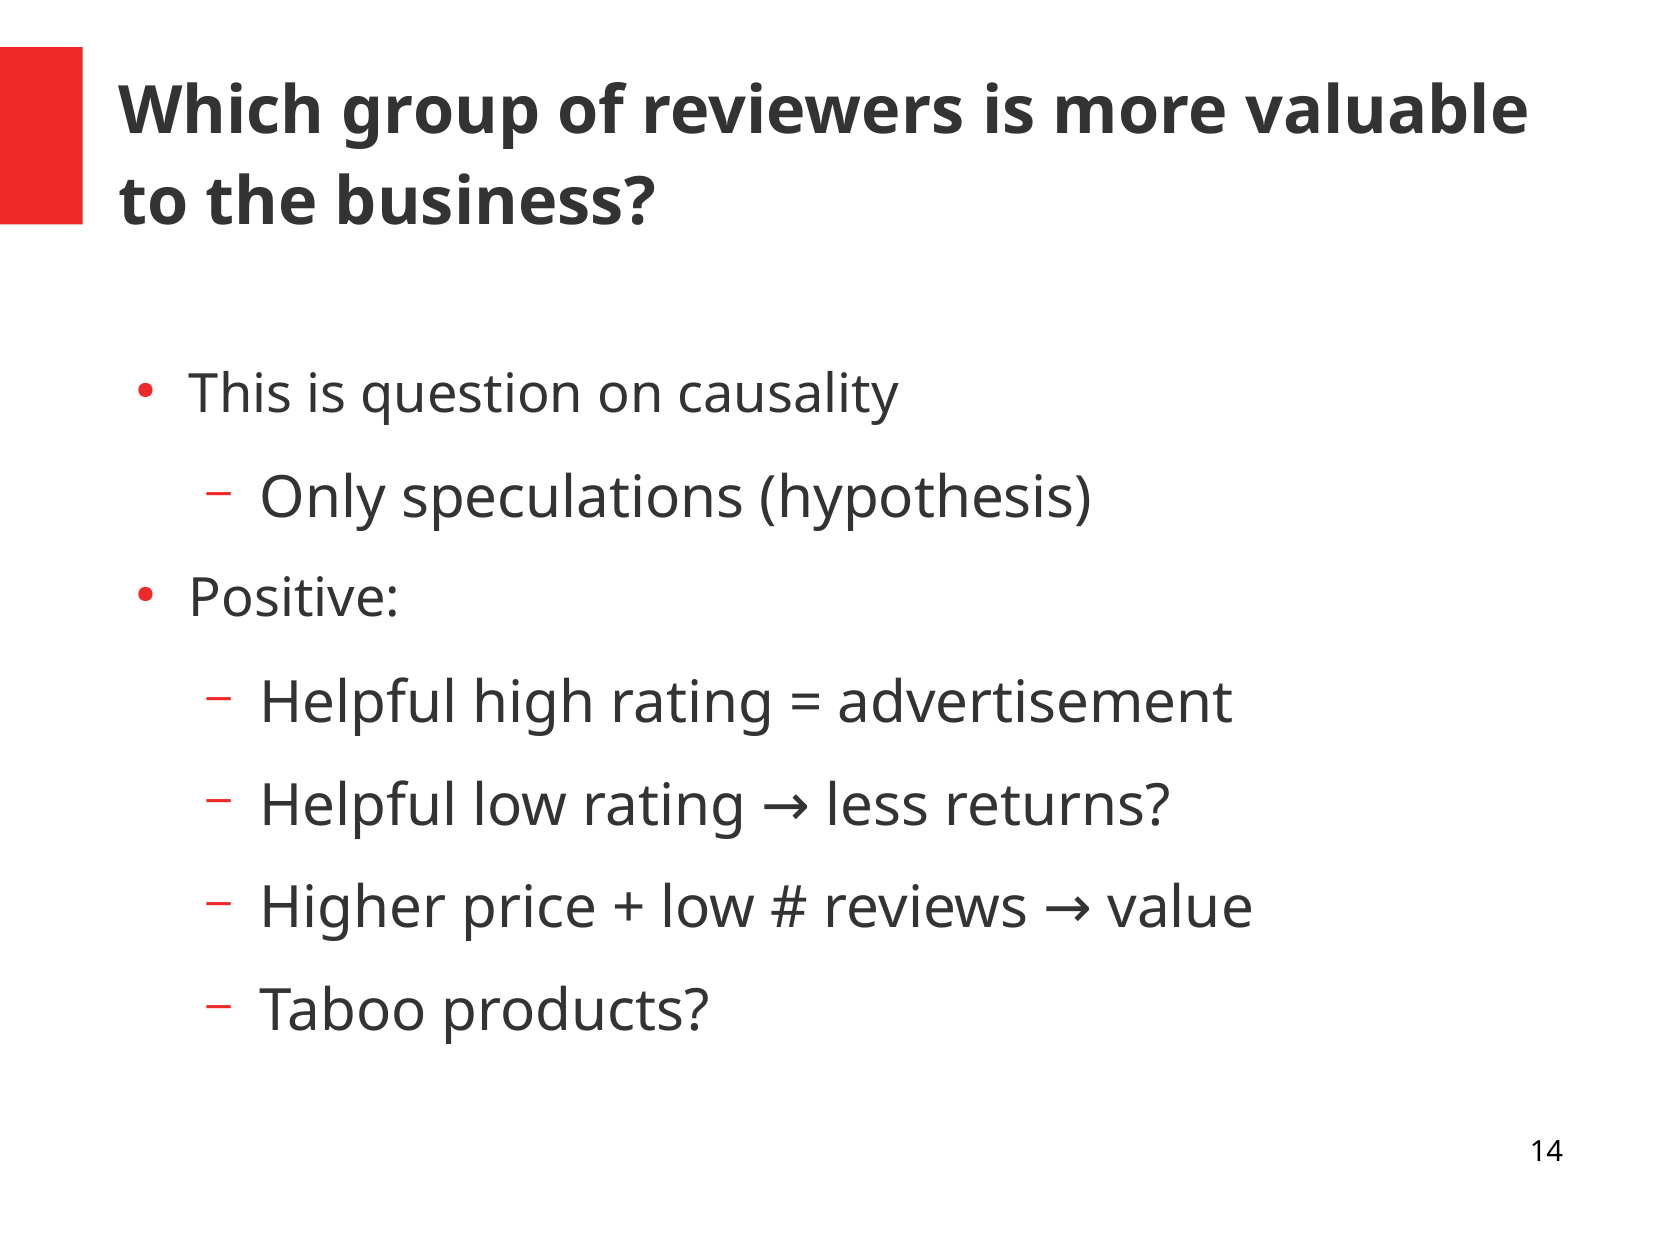

# Which group of reviewers is more valuable to the business?
This is question on causality
Only speculations (hypothesis)
Positive:
Helpful high rating = advertisement
Helpful low rating → less returns?
Higher price + low # reviews → value
Taboo products?
14